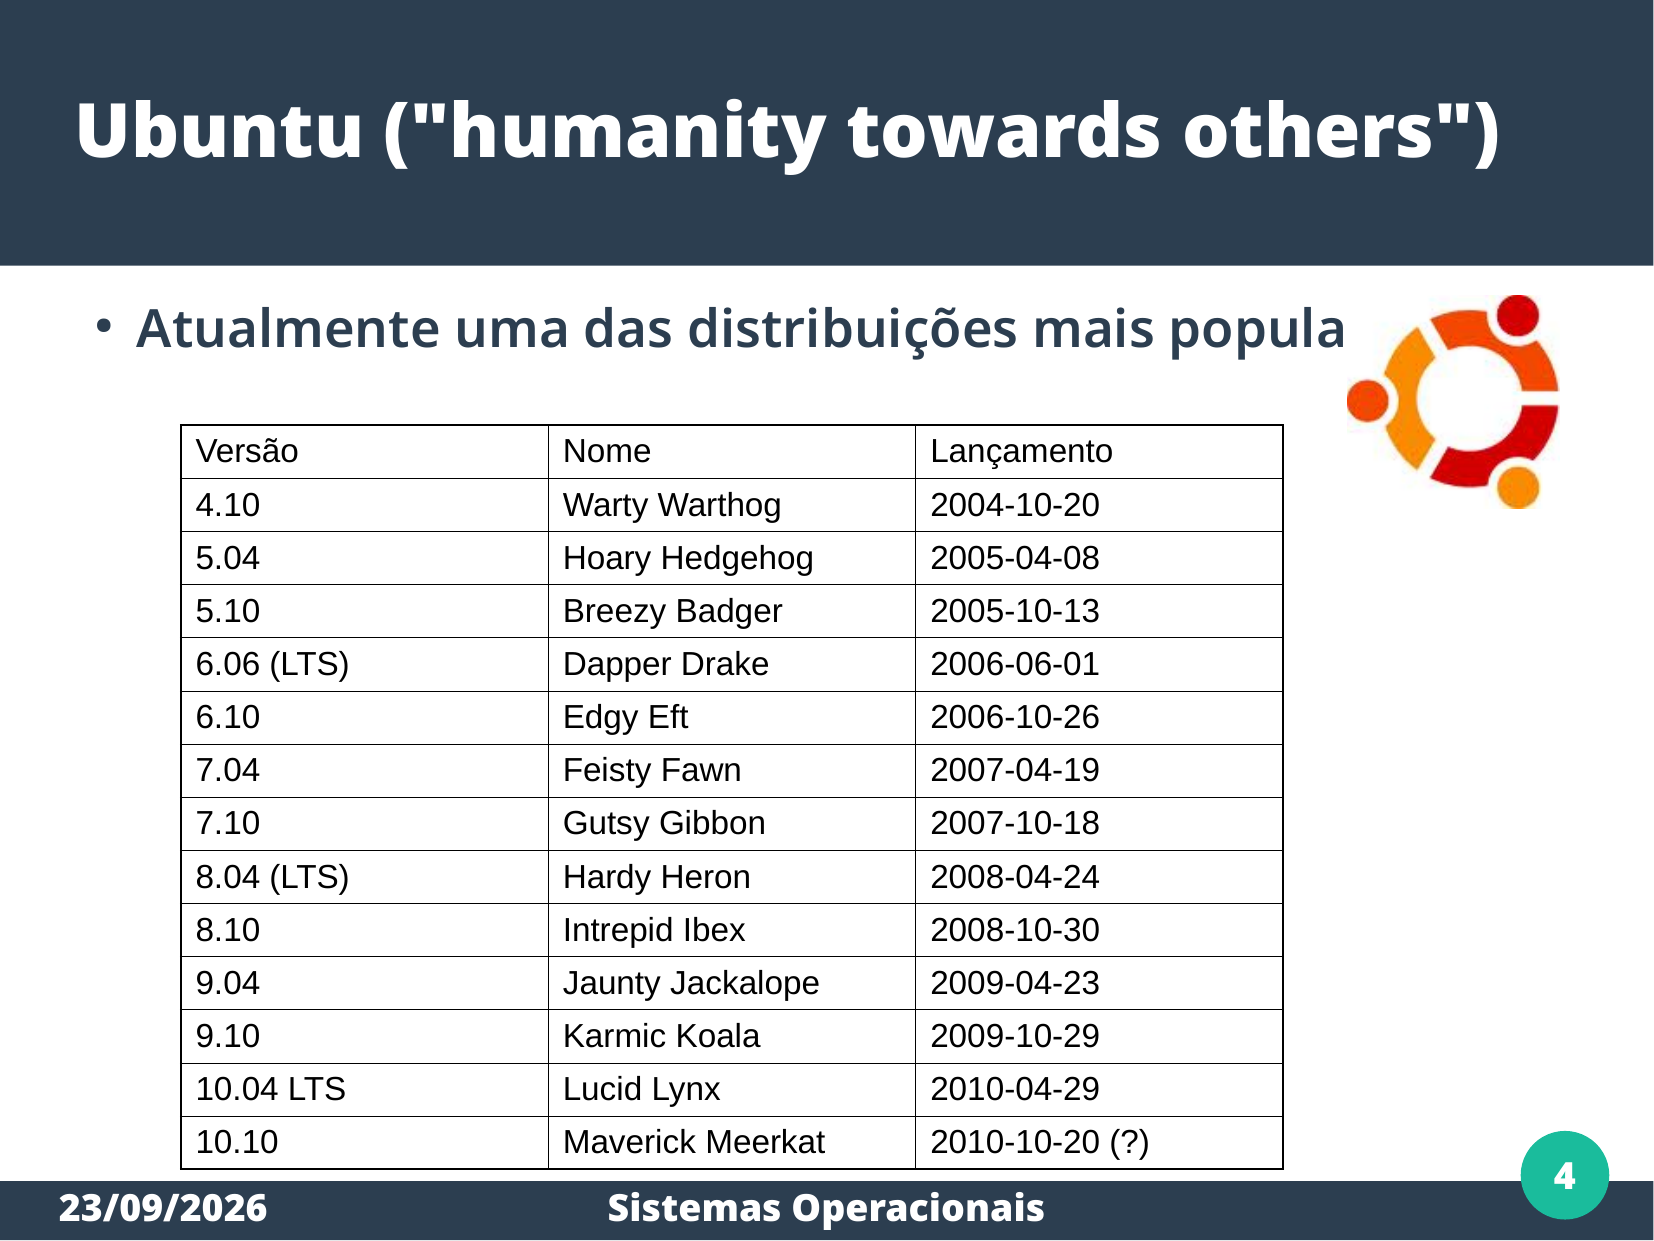

# Ubuntu ("humanity towards others")
Atualmente uma das distribuições mais populares
| Versão | Nome | Lançamento |
| --- | --- | --- |
| 4.10 | Warty Warthog | 2004-10-20 |
| 5.04 | Hoary Hedgehog | 2005-04-08 |
| 5.10 | Breezy Badger | 2005-10-13 |
| 6.06 (LTS) | Dapper Drake | 2006-06-01 |
| 6.10 | Edgy Eft | 2006-10-26 |
| 7.04 | Feisty Fawn | 2007-04-19 |
| 7.10 | Gutsy Gibbon | 2007-10-18 |
| 8.04 (LTS) | Hardy Heron | 2008-04-24 |
| 8.10 | Intrepid Ibex | 2008-10-30 |
| 9.04 | Jaunty Jackalope | 2009-04-23 |
| 9.10 | Karmic Koala | 2009-10-29 |
| 10.04 LTS | Lucid Lynx | 2010-04-29 |
| 10.10 | Maverick Meerkat | 2010-10-20 (?) |
4
Sistemas Operacionais